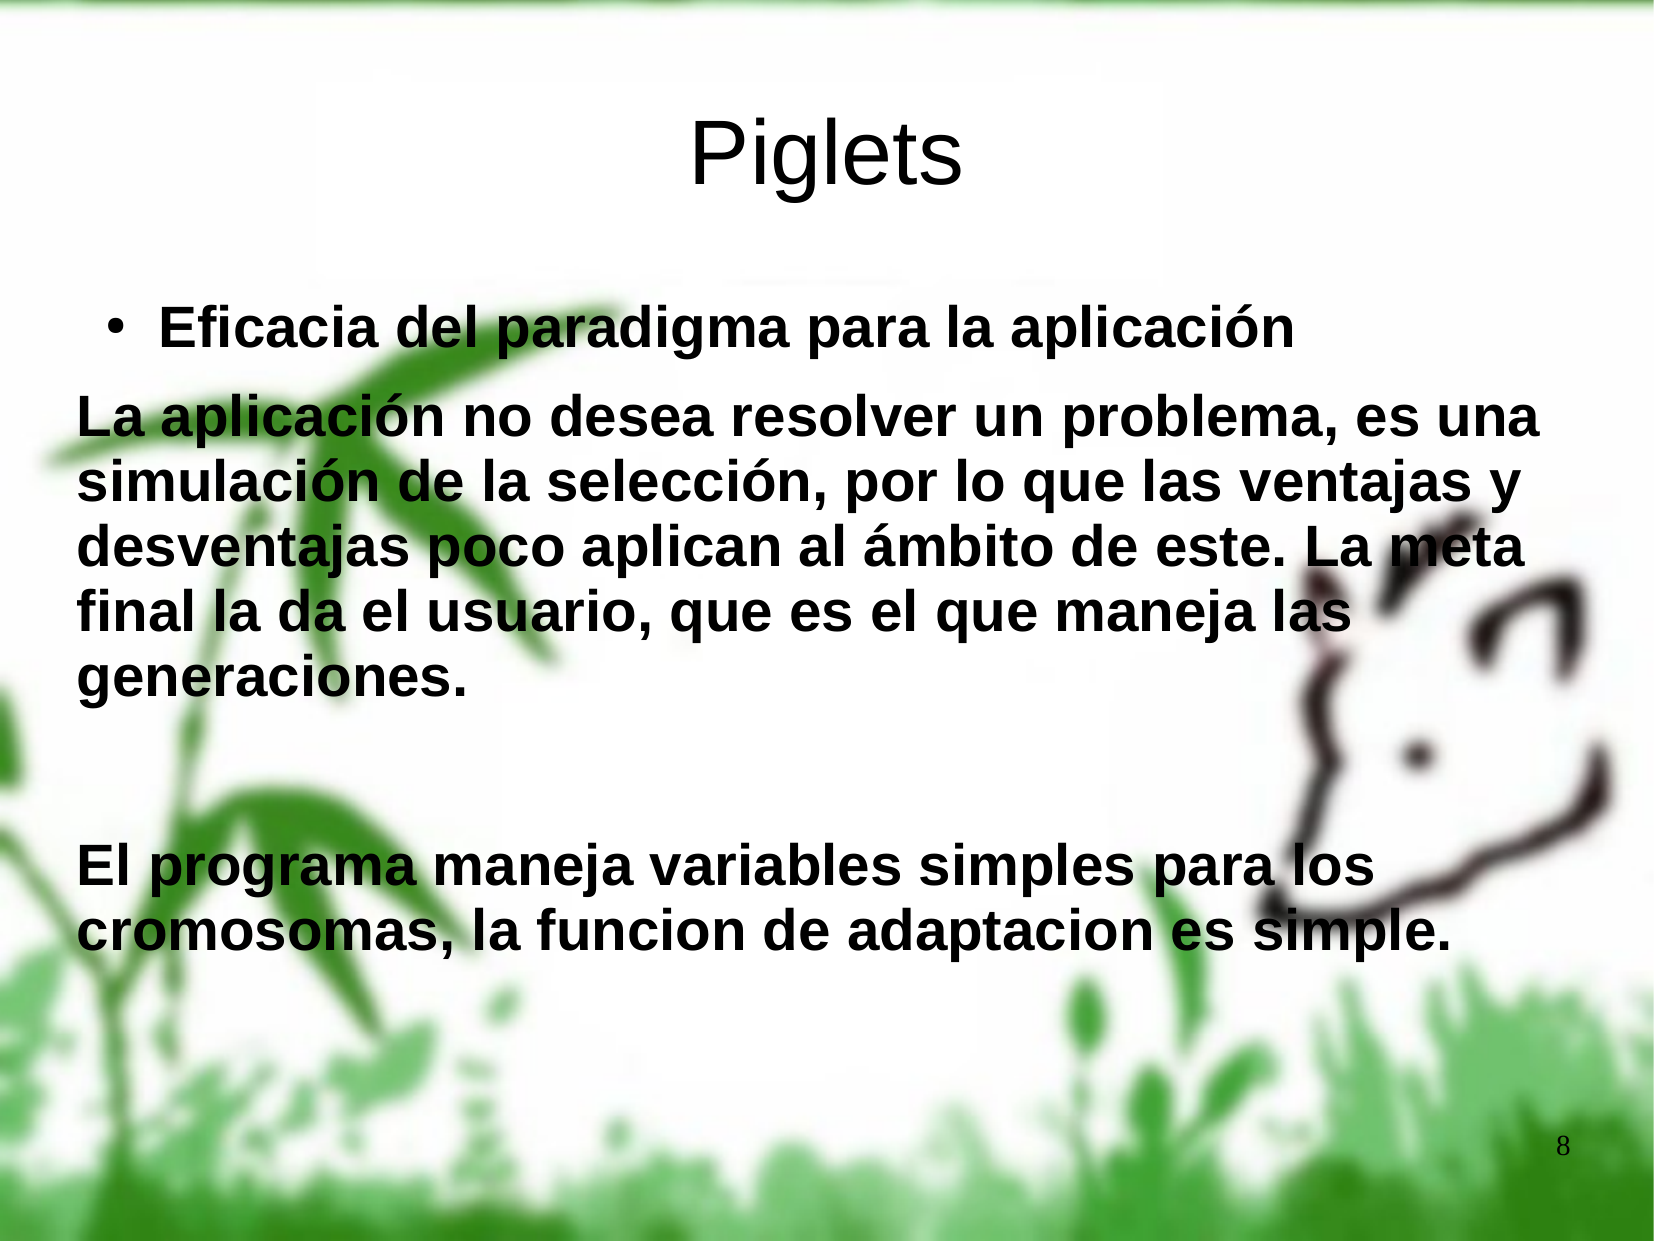

# Piglets
Eficacia del paradigma para la aplicación
La aplicación no desea resolver un problema, es una simulación de la selección, por lo que las ventajas y desventajas poco aplican al ámbito de este. La meta final la da el usuario, que es el que maneja las generaciones.
El programa maneja variables simples para los cromosomas, la funcion de adaptacion es simple.
8